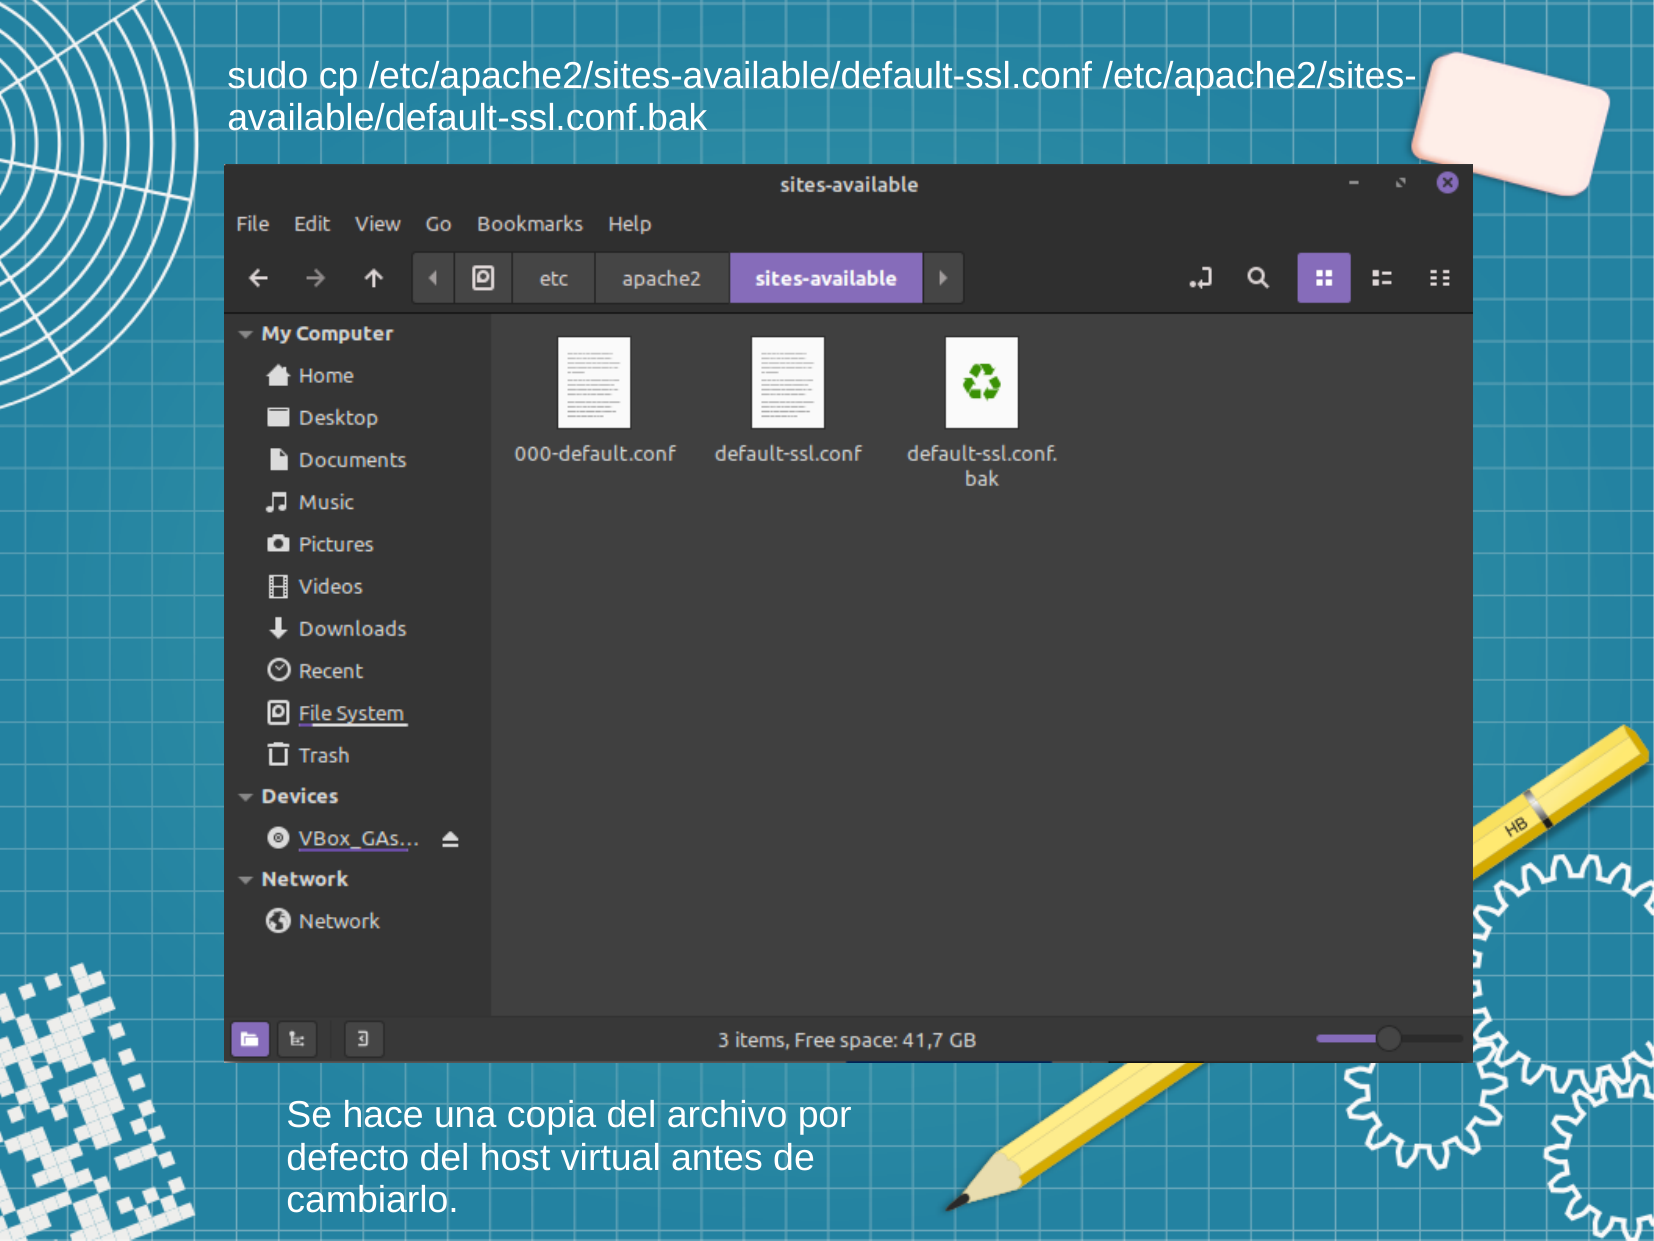

sudo cp /etc/apache2/sites-available/default-ssl.conf /etc/apache2/sites-available/default-ssl.conf.bak
Se hace una copia del archivo por defecto del host virtual antes de cambiarlo.